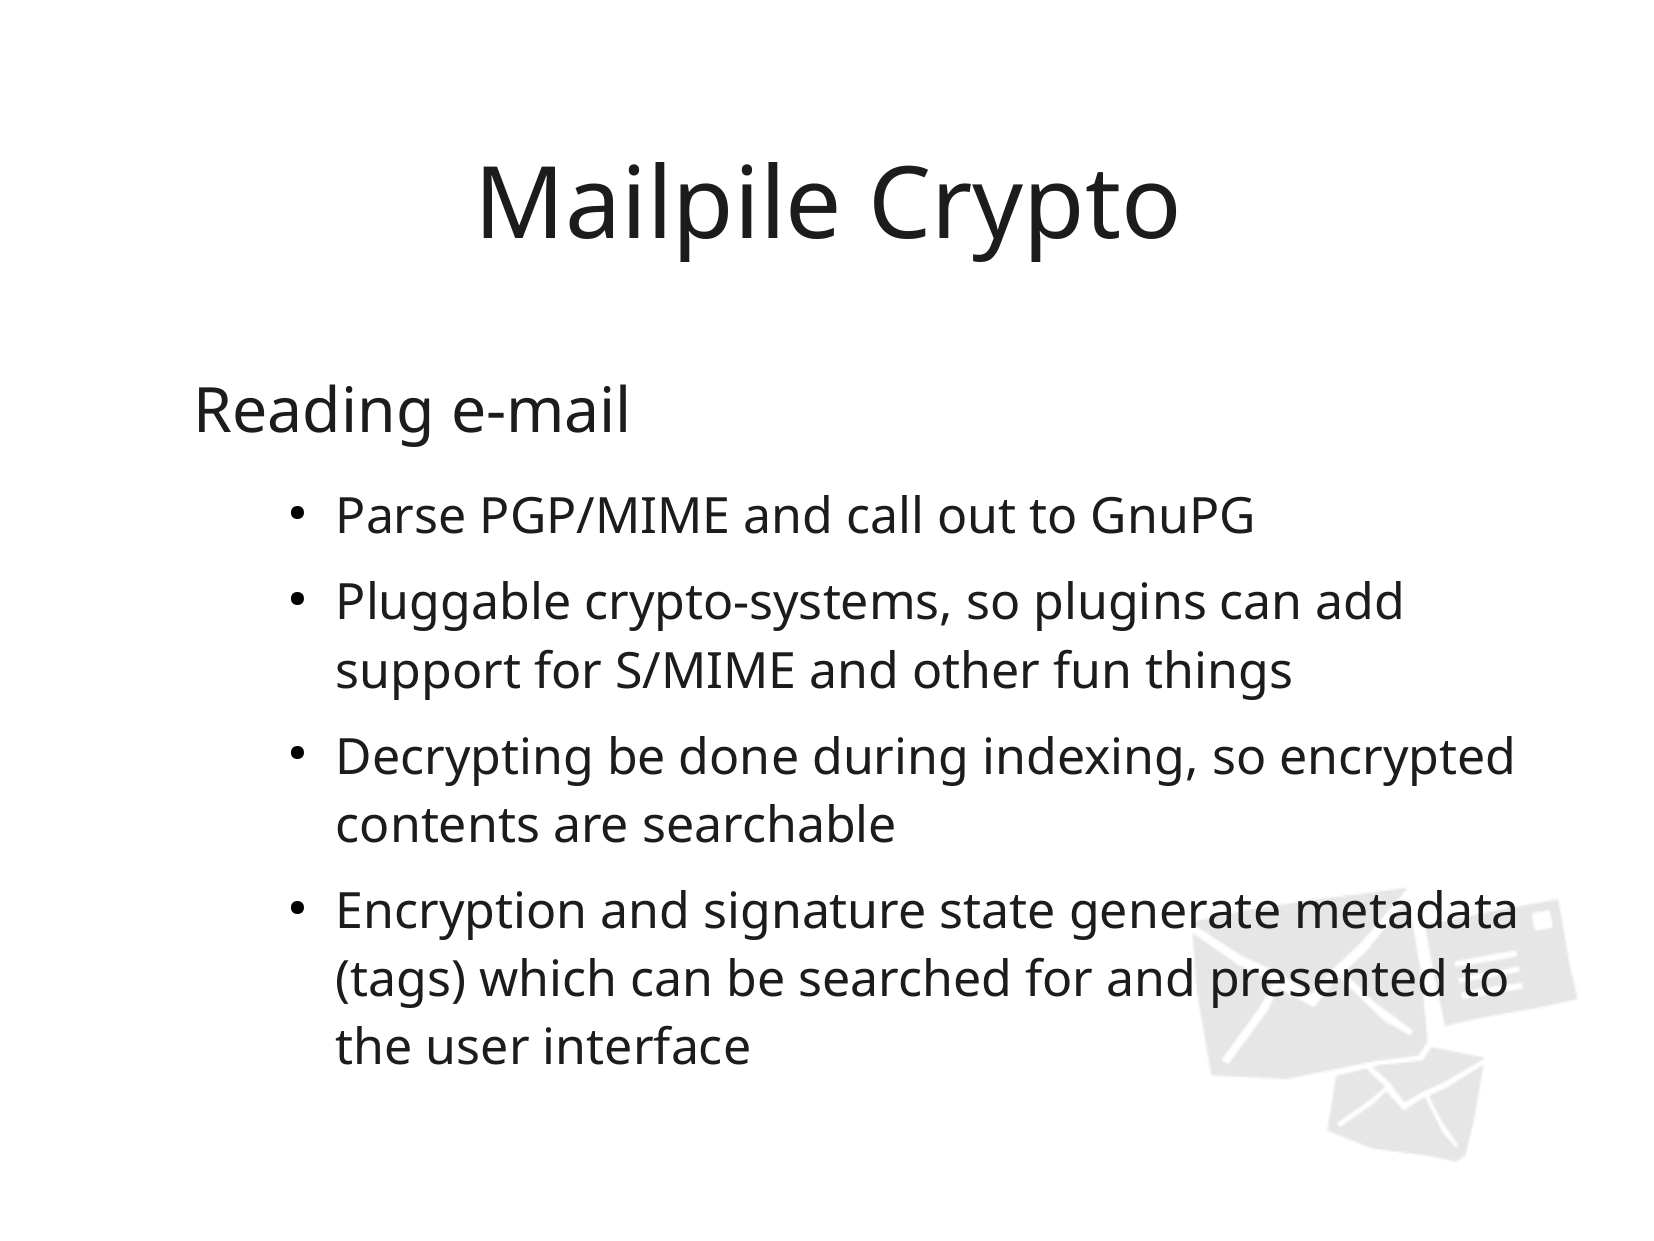

# Mailpile Crypto
Reading e-mail
Parse PGP/MIME and call out to GnuPG
Pluggable crypto-systems, so plugins can add support for S/MIME and other fun things
Decrypting be done during indexing, so encrypted contents are searchable
Encryption and signature state generate metadata (tags) which can be searched for and presented to the user interface